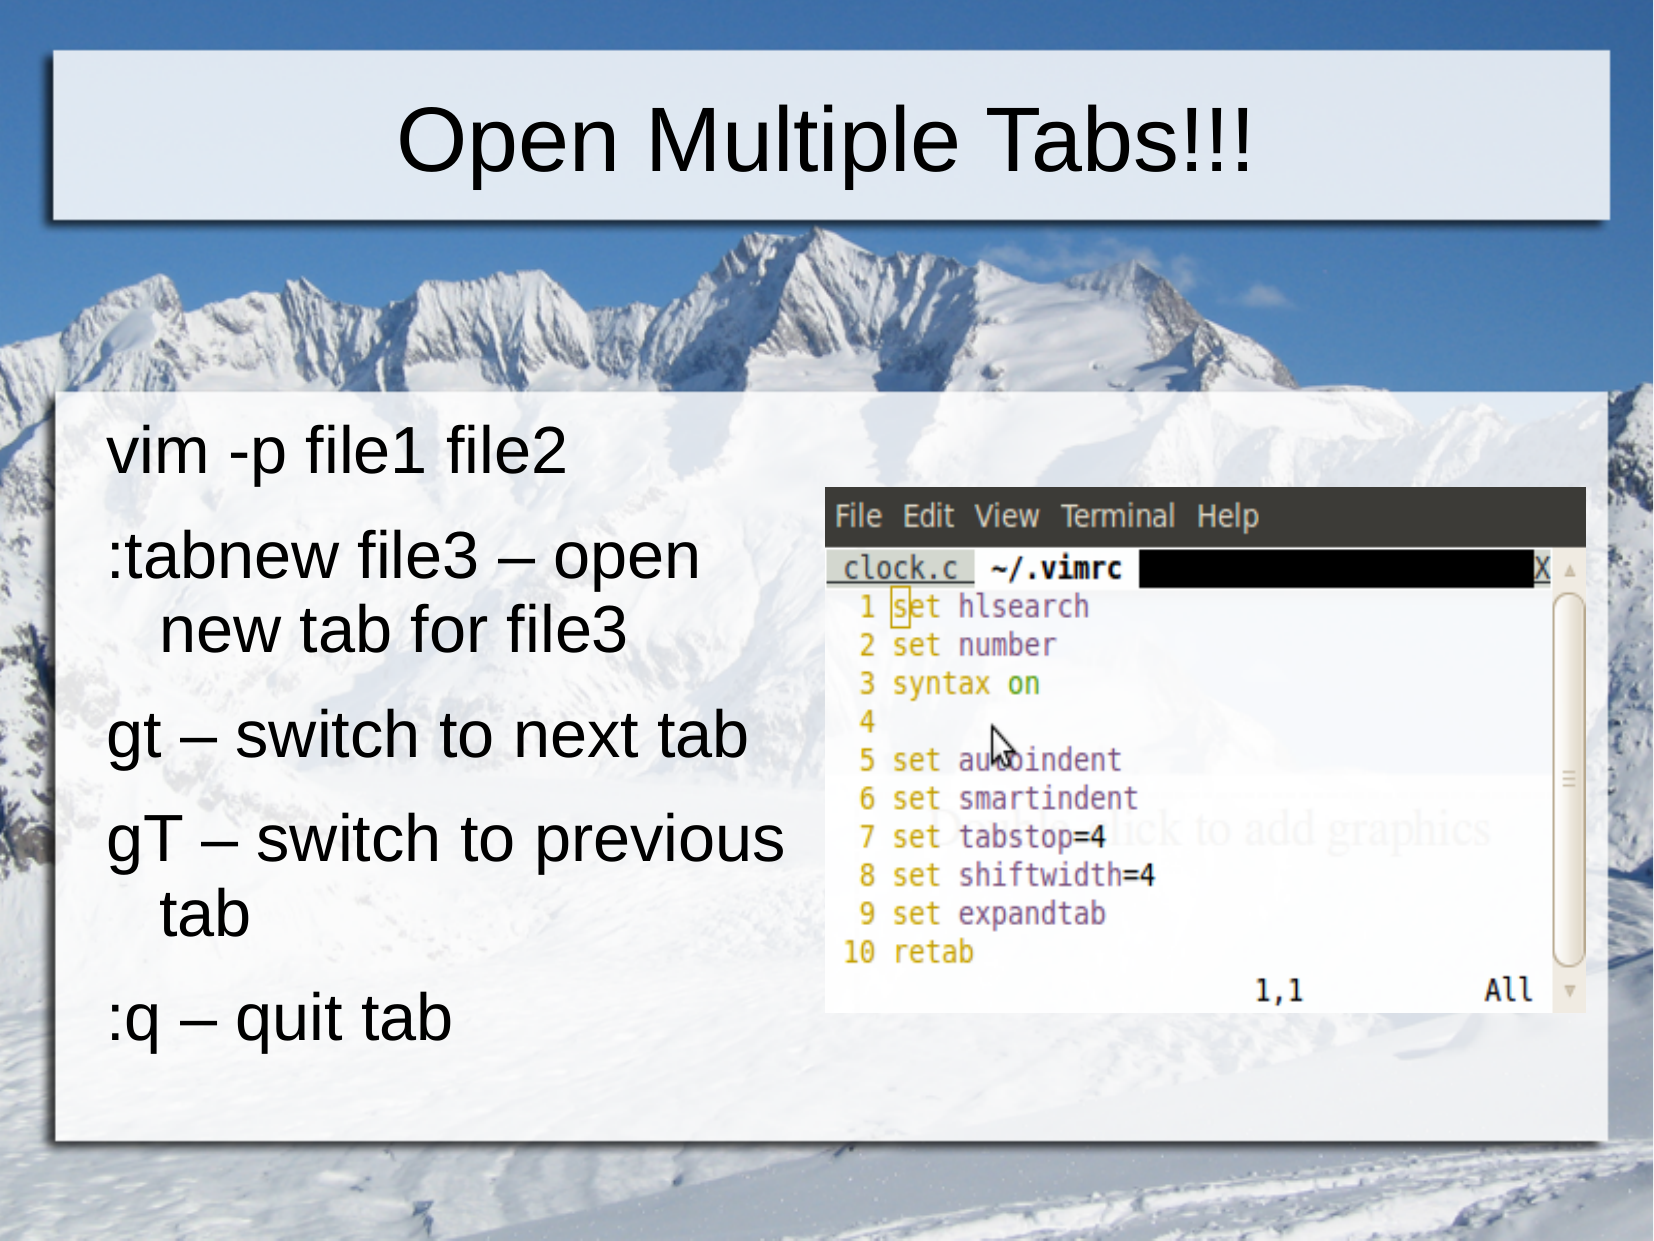

# Open Multiple Tabs!!!
vim -p file1 file2
:tabnew file3 – open new tab for file3
gt – switch to next tab
gT – switch to previous tab
:q – quit tab